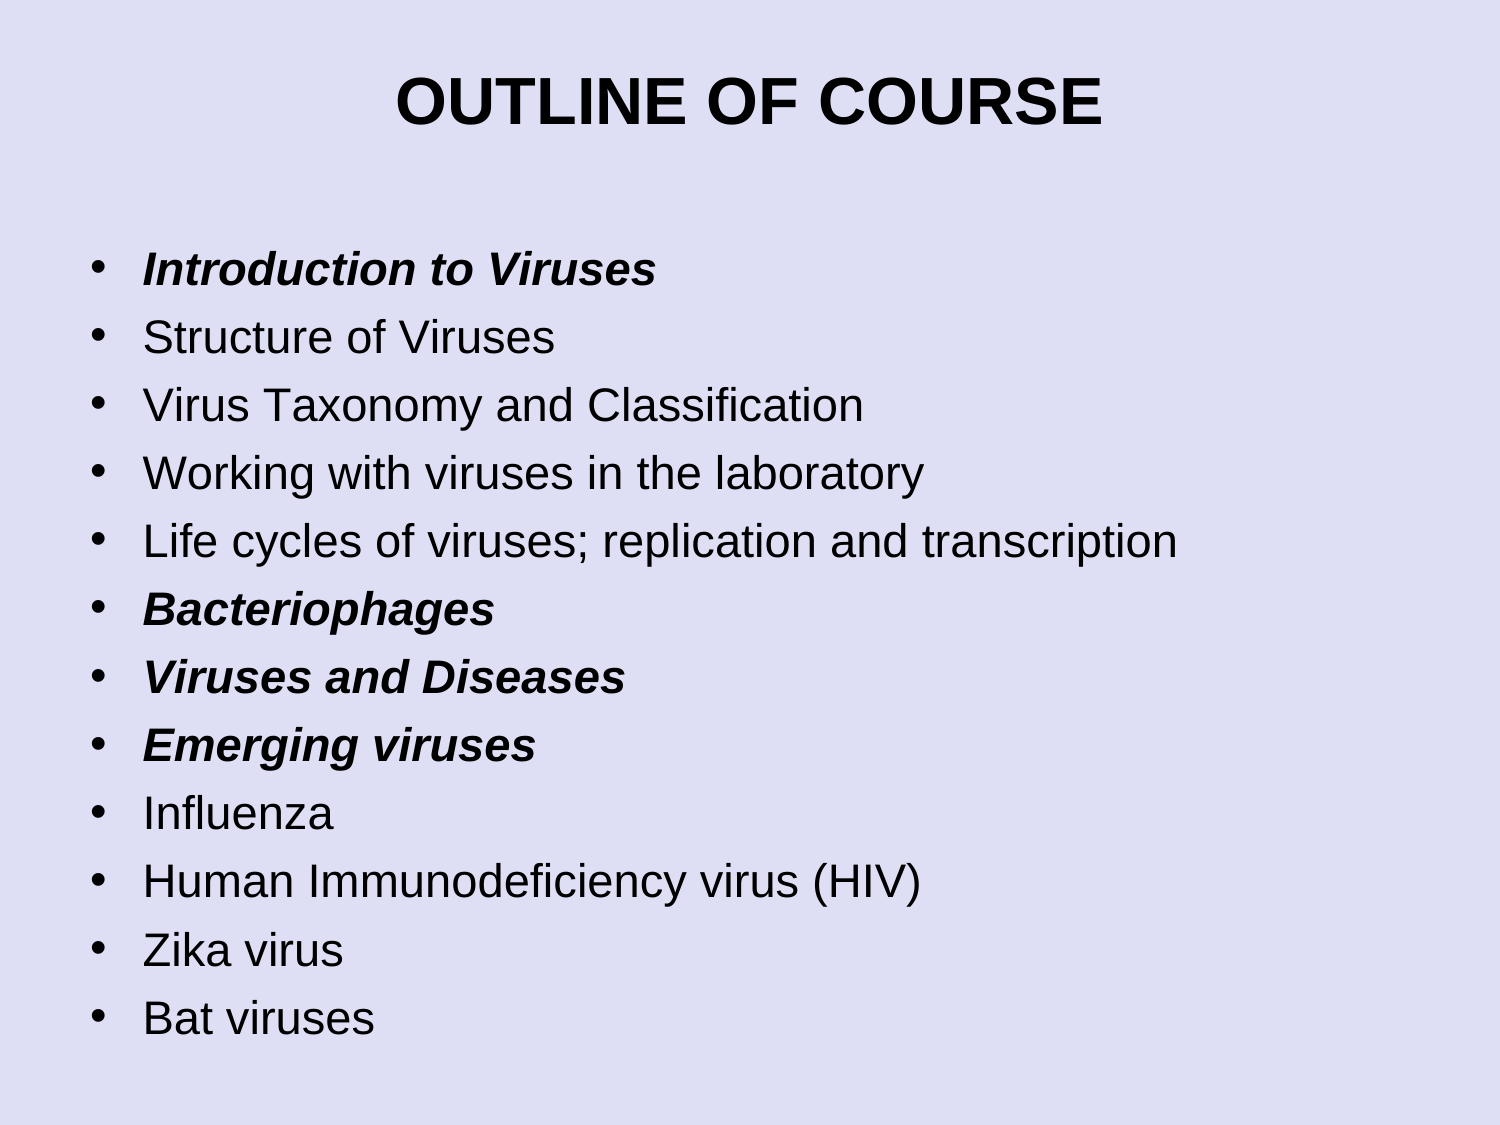

# OUTLINE OF COURSE
Introduction to Viruses
Structure of Viruses
Virus Taxonomy and Classification
Working with viruses in the laboratory
Life cycles of viruses; replication and transcription
Bacteriophages
Viruses and Diseases
Emerging viruses
Influenza
Human Immunodeficiency virus (HIV)
Zika virus
Bat viruses